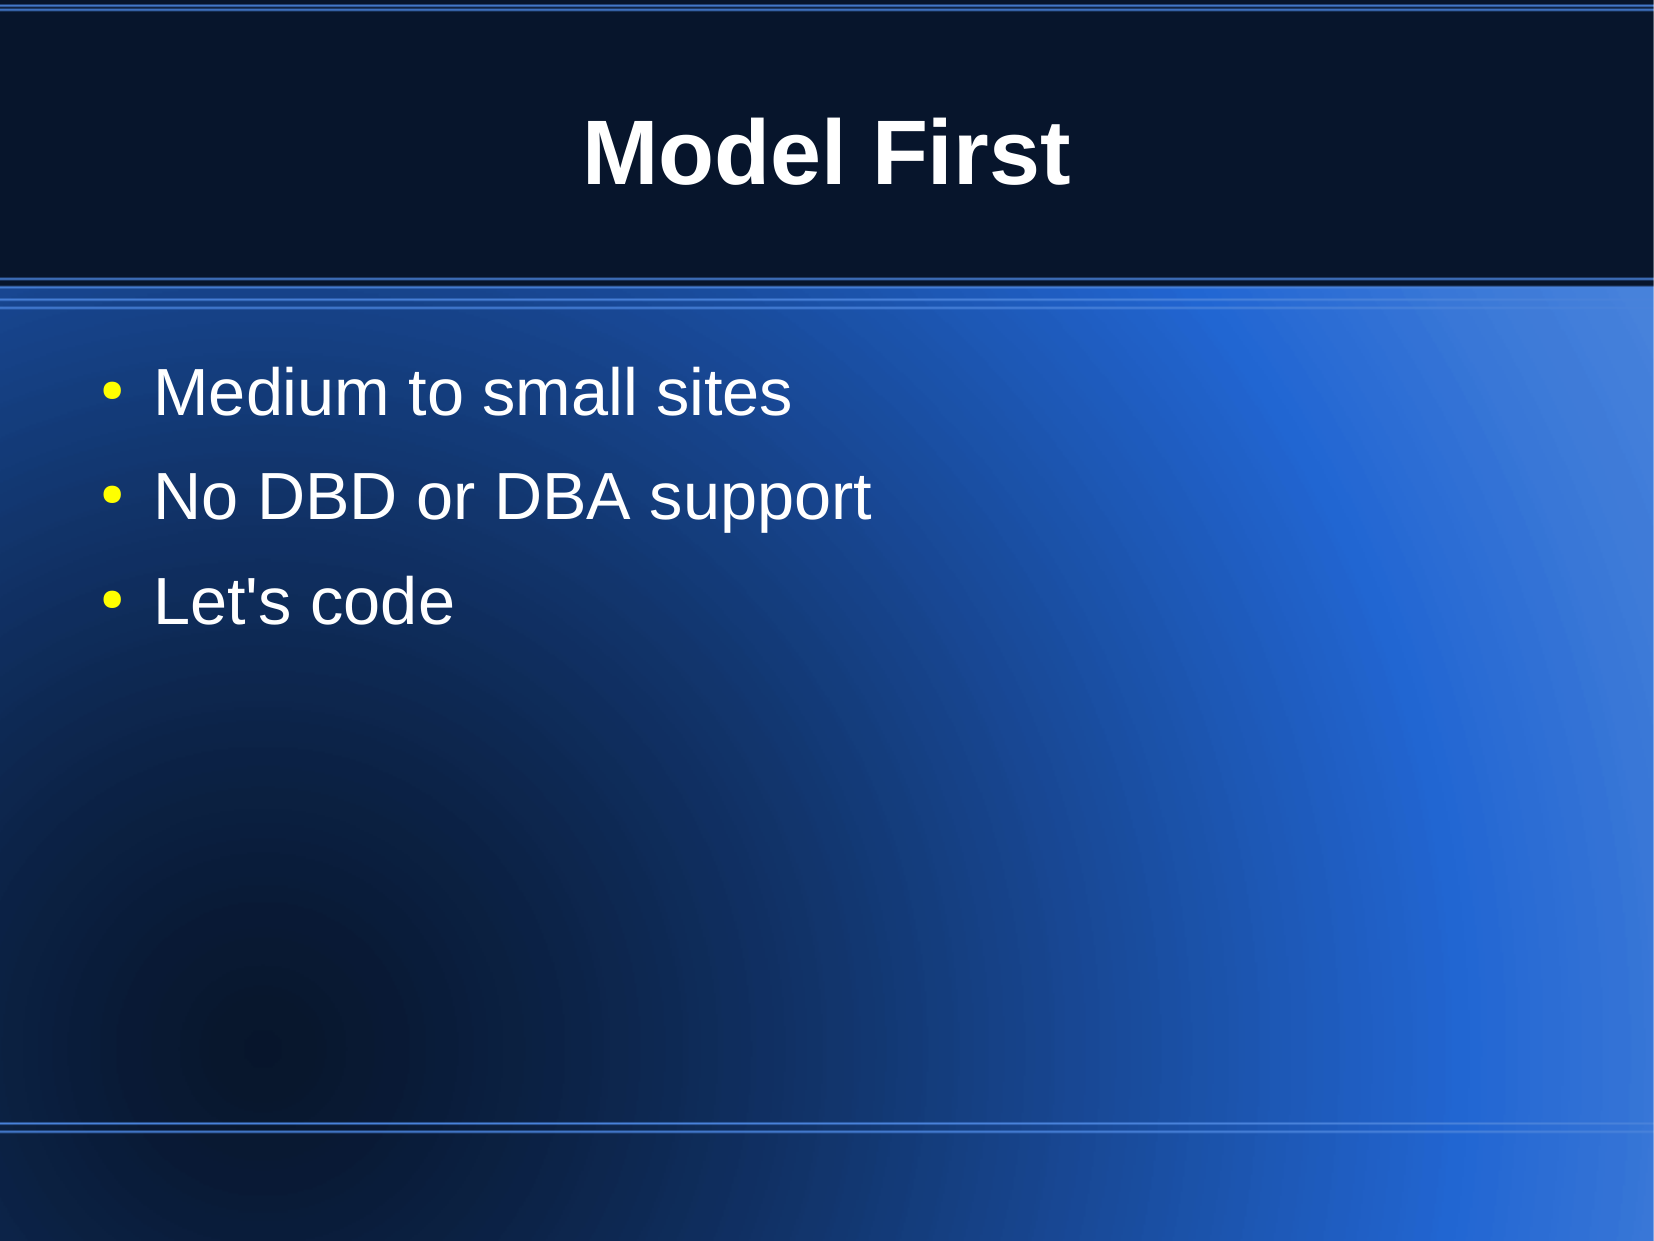

# Model First
Medium to small sites
No DBD or DBA support
Let's code